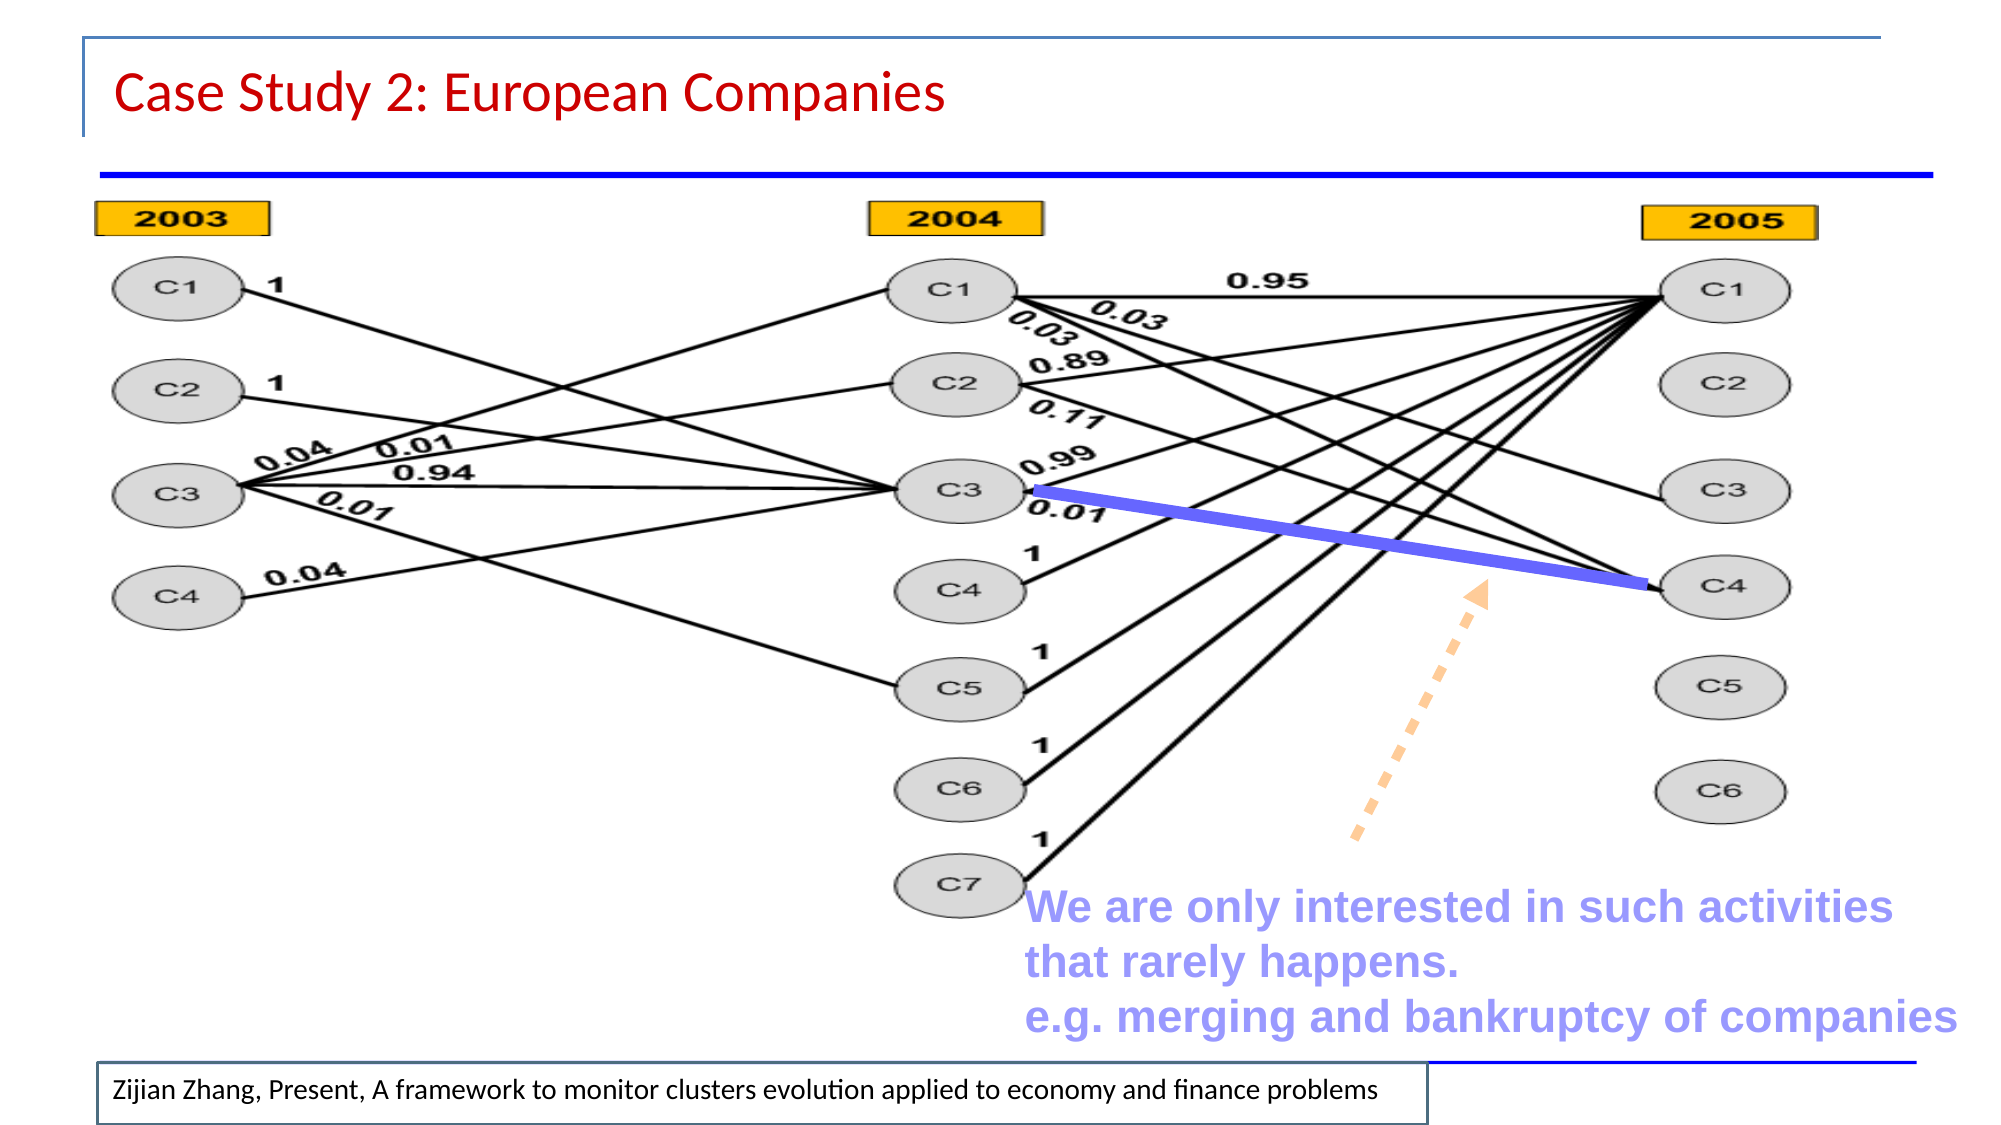

Case Study 2: European Companies
We are only interested in such activities that rarely happens.
e.g. merging and bankruptcy of companies
Zijian Zhang, Present, A framework to monitor clusters evolution applied to economy and finance problems